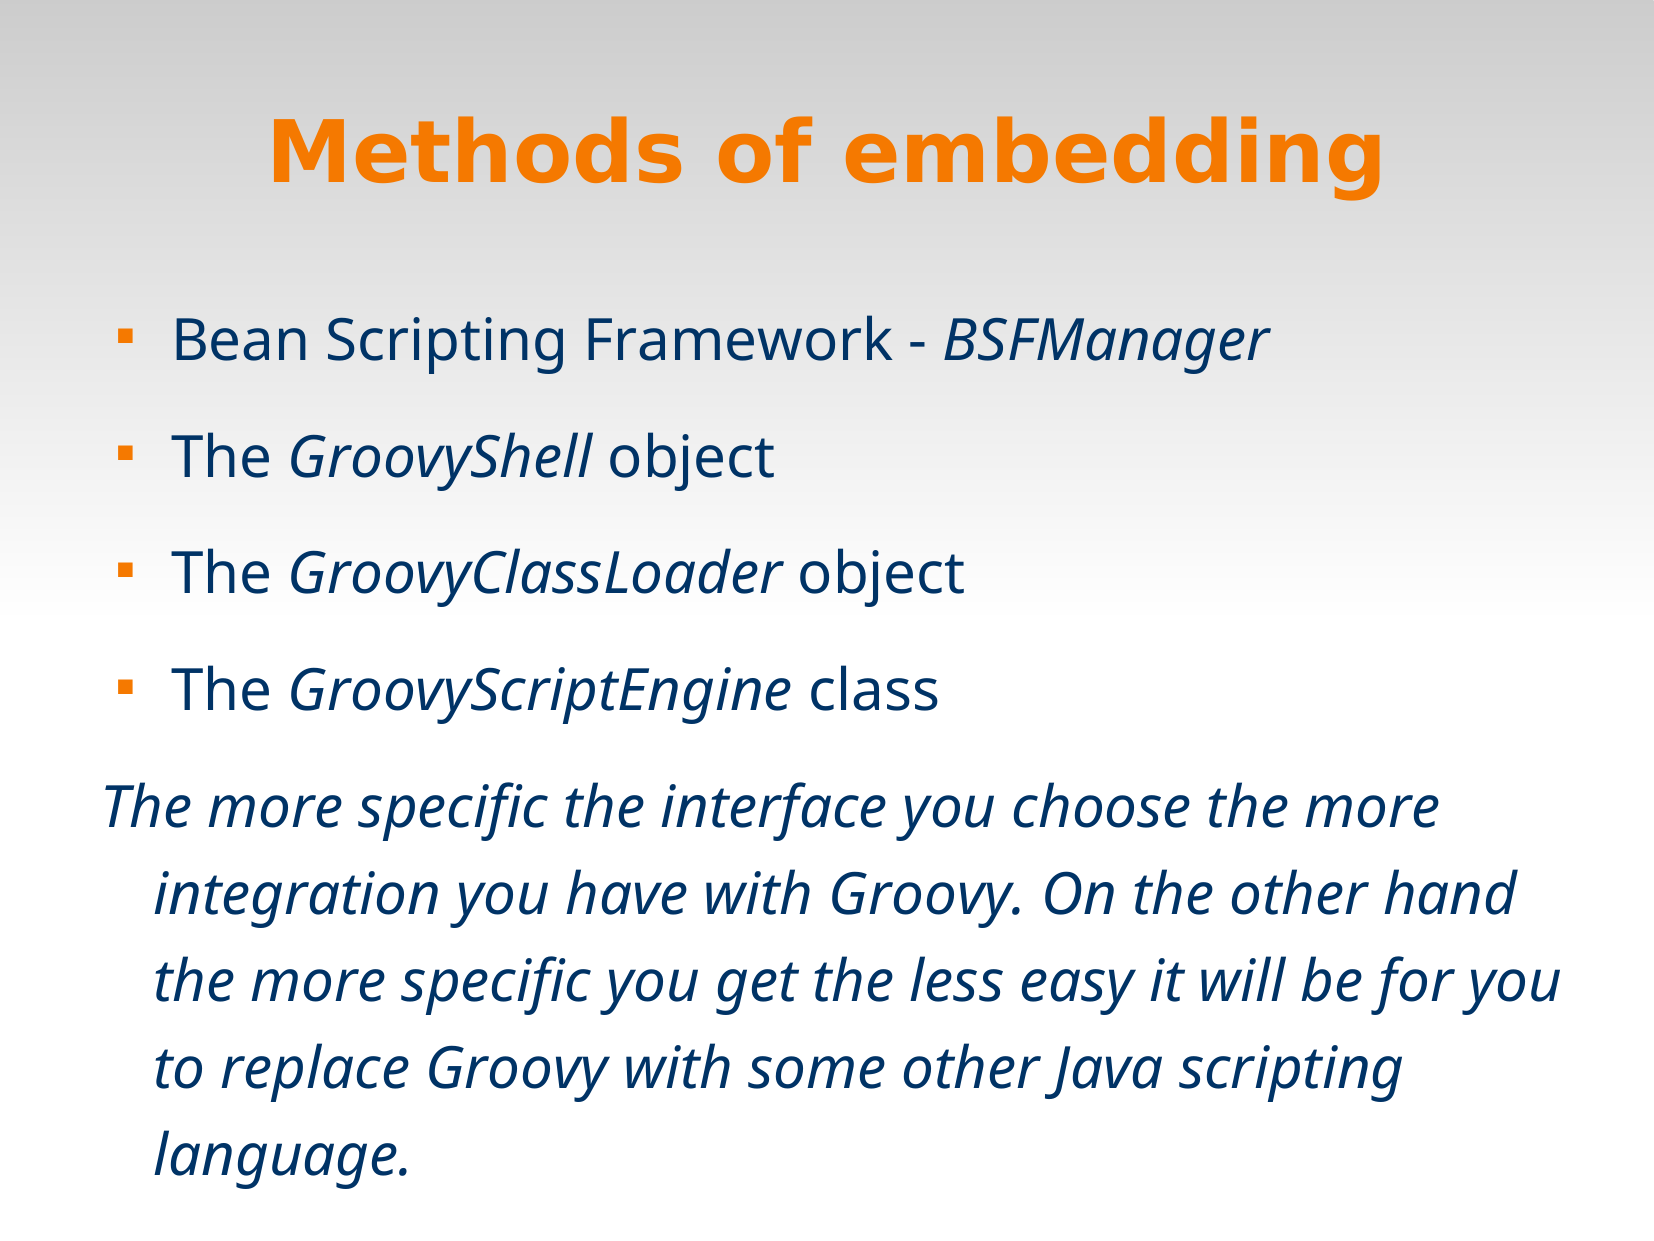

# Methods of embedding
Bean Scripting Framework - BSFManager
The GroovyShell object
The GroovyClassLoader object
The GroovyScriptEngine class
The more specific the interface you choose the more integration you have with Groovy. On the other hand the more specific you get the less easy it will be for you to replace Groovy with some other Java scripting language.